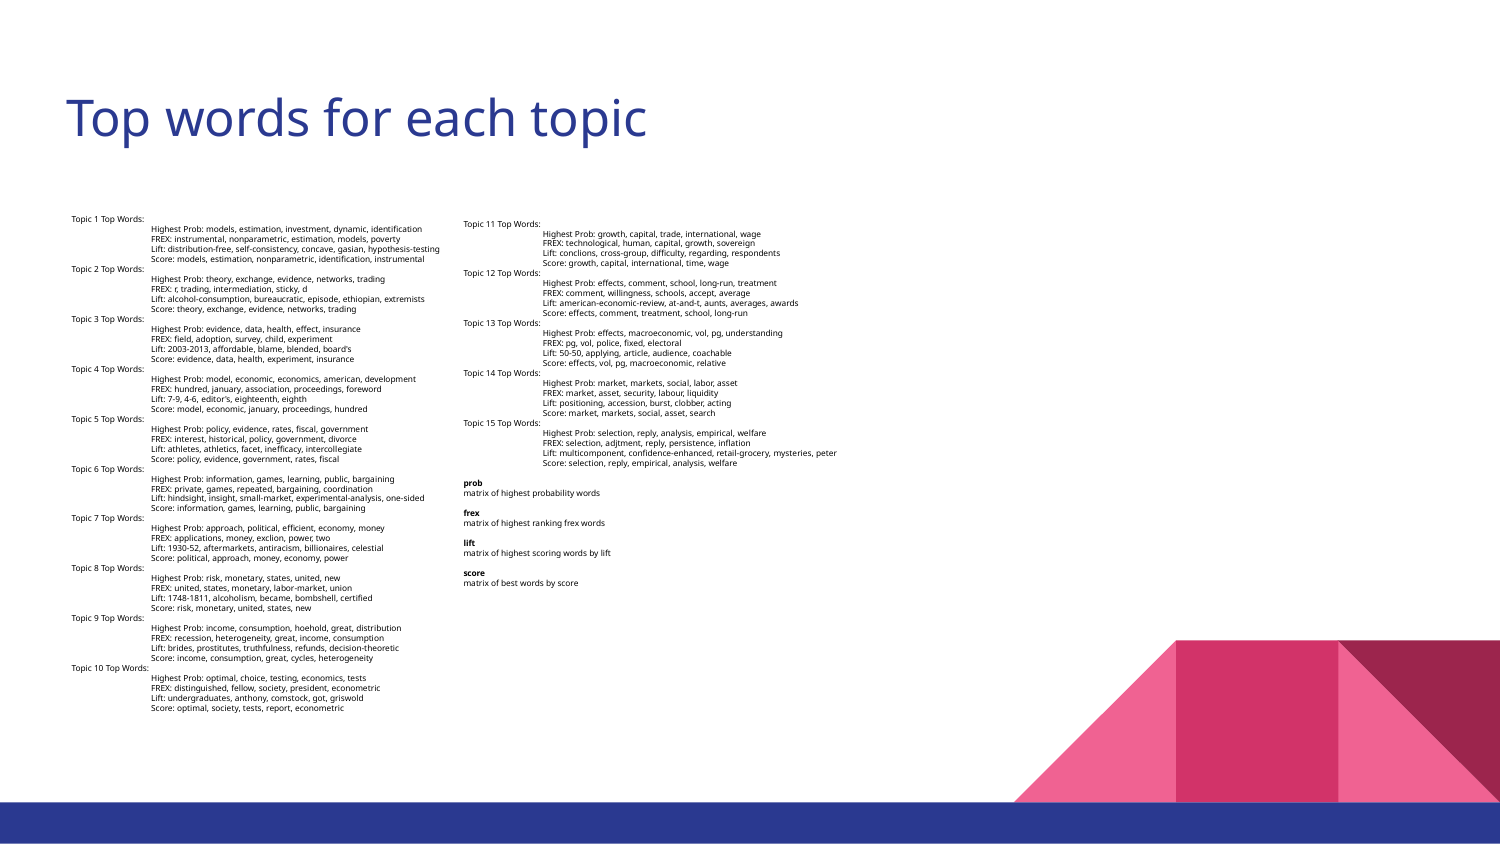

# Top words for each topic
Topic 1 Top Words:
	 Highest Prob: models, estimation, investment, dynamic, identification
	 FREX: instrumental, nonparametric, estimation, models, poverty
	 Lift: distribution-free, self-consistency, concave, gasian, hypothesis-testing
	 Score: models, estimation, nonparametric, identification, instrumental
Topic 2 Top Words:
	 Highest Prob: theory, exchange, evidence, networks, trading
	 FREX: r, trading, intermediation, sticky, d
	 Lift: alcohol-consumption, bureaucratic, episode, ethiopian, extremists
	 Score: theory, exchange, evidence, networks, trading
Topic 3 Top Words:
	 Highest Prob: evidence, data, health, effect, insurance
	 FREX: field, adoption, survey, child, experiment
	 Lift: 2003-2013, affordable, blame, blended, board's
	 Score: evidence, data, health, experiment, insurance
Topic 4 Top Words:
	 Highest Prob: model, economic, economics, american, development
	 FREX: hundred, january, association, proceedings, foreword
	 Lift: 7-9, 4-6, editor's, eighteenth, eighth
	 Score: model, economic, january, proceedings, hundred
Topic 5 Top Words:
	 Highest Prob: policy, evidence, rates, fiscal, government
	 FREX: interest, historical, policy, government, divorce
	 Lift: athletes, athletics, facet, inefficacy, intercollegiate
	 Score: policy, evidence, government, rates, fiscal
Topic 6 Top Words:
	 Highest Prob: information, games, learning, public, bargaining
	 FREX: private, games, repeated, bargaining, coordination
	 Lift: hindsight, insight, small-market, experimental-analysis, one-sided
	 Score: information, games, learning, public, bargaining
Topic 7 Top Words:
	 Highest Prob: approach, political, efficient, economy, money
	 FREX: applications, money, exclion, power, two
	 Lift: 1930-52, aftermarkets, antiracism, billionaires, celestial
	 Score: political, approach, money, economy, power
Topic 8 Top Words:
	 Highest Prob: risk, monetary, states, united, new
	 FREX: united, states, monetary, labor-market, union
	 Lift: 1748-1811, alcoholism, became, bombshell, certified
	 Score: risk, monetary, united, states, new
Topic 9 Top Words:
	 Highest Prob: income, consumption, hoehold, great, distribution
	 FREX: recession, heterogeneity, great, income, consumption
	 Lift: brides, prostitutes, truthfulness, refunds, decision-theoretic
	 Score: income, consumption, great, cycles, heterogeneity
Topic 10 Top Words:
	 Highest Prob: optimal, choice, testing, economics, tests
	 FREX: distinguished, fellow, society, president, econometric
	 Lift: undergraduates, anthony, comstock, got, griswold
	 Score: optimal, society, tests, report, econometric
Topic 11 Top Words:
	 Highest Prob: growth, capital, trade, international, wage
	 FREX: technological, human, capital, growth, sovereign
	 Lift: conclions, cross-group, difficulty, regarding, respondents
	 Score: growth, capital, international, time, wage
Topic 12 Top Words:
	 Highest Prob: effects, comment, school, long-run, treatment
	 FREX: comment, willingness, schools, accept, average
	 Lift: american-economic-review, at-and-t, aunts, averages, awards
	 Score: effects, comment, treatment, school, long-run
Topic 13 Top Words:
	 Highest Prob: effects, macroeconomic, vol, pg, understanding
	 FREX: pg, vol, police, fixed, electoral
	 Lift: 50-50, applying, article, audience, coachable
	 Score: effects, vol, pg, macroeconomic, relative
Topic 14 Top Words:
	 Highest Prob: market, markets, social, labor, asset
	 FREX: market, asset, security, labour, liquidity
	 Lift: positioning, accession, burst, clobber, acting
	 Score: market, markets, social, asset, search
Topic 15 Top Words:
	 Highest Prob: selection, reply, analysis, empirical, welfare
	 FREX: selection, adjtment, reply, persistence, inflation
	 Lift: multicomponent, confidence-enhanced, retail-grocery, mysteries, peter
	 Score: selection, reply, empirical, analysis, welfare
prob
matrix of highest probability words
frex
matrix of highest ranking frex words
lift
matrix of highest scoring words by lift
score
matrix of best words by score